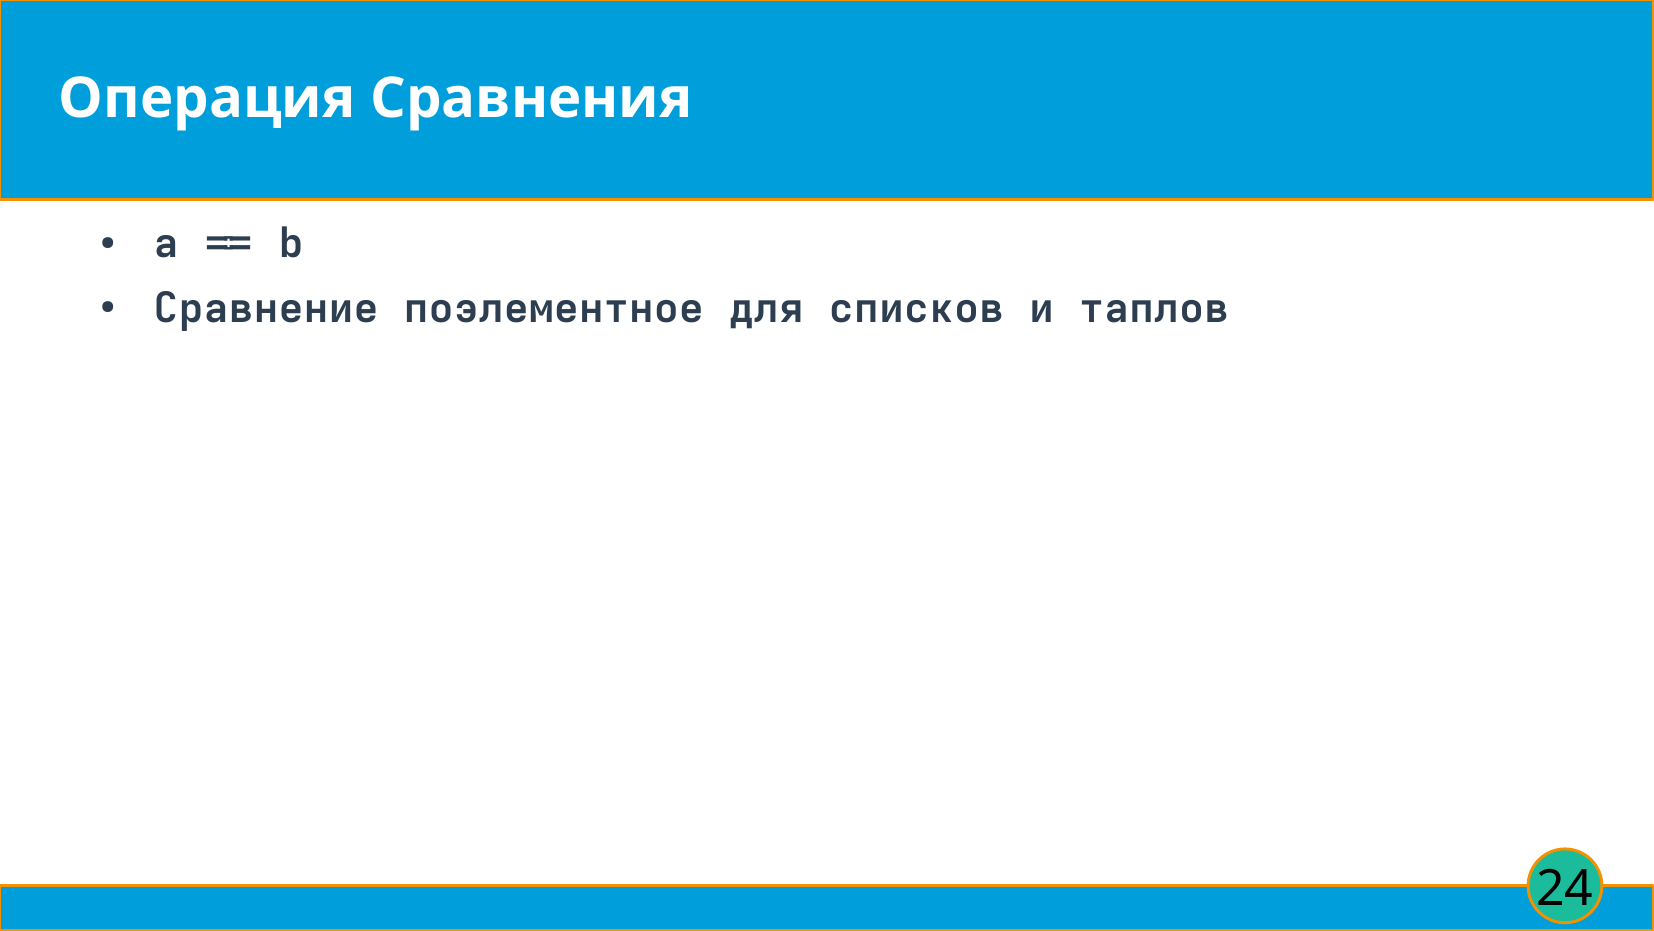

# Операция Сравнения
a == b
Сравнение поэлементное для списков и таплов